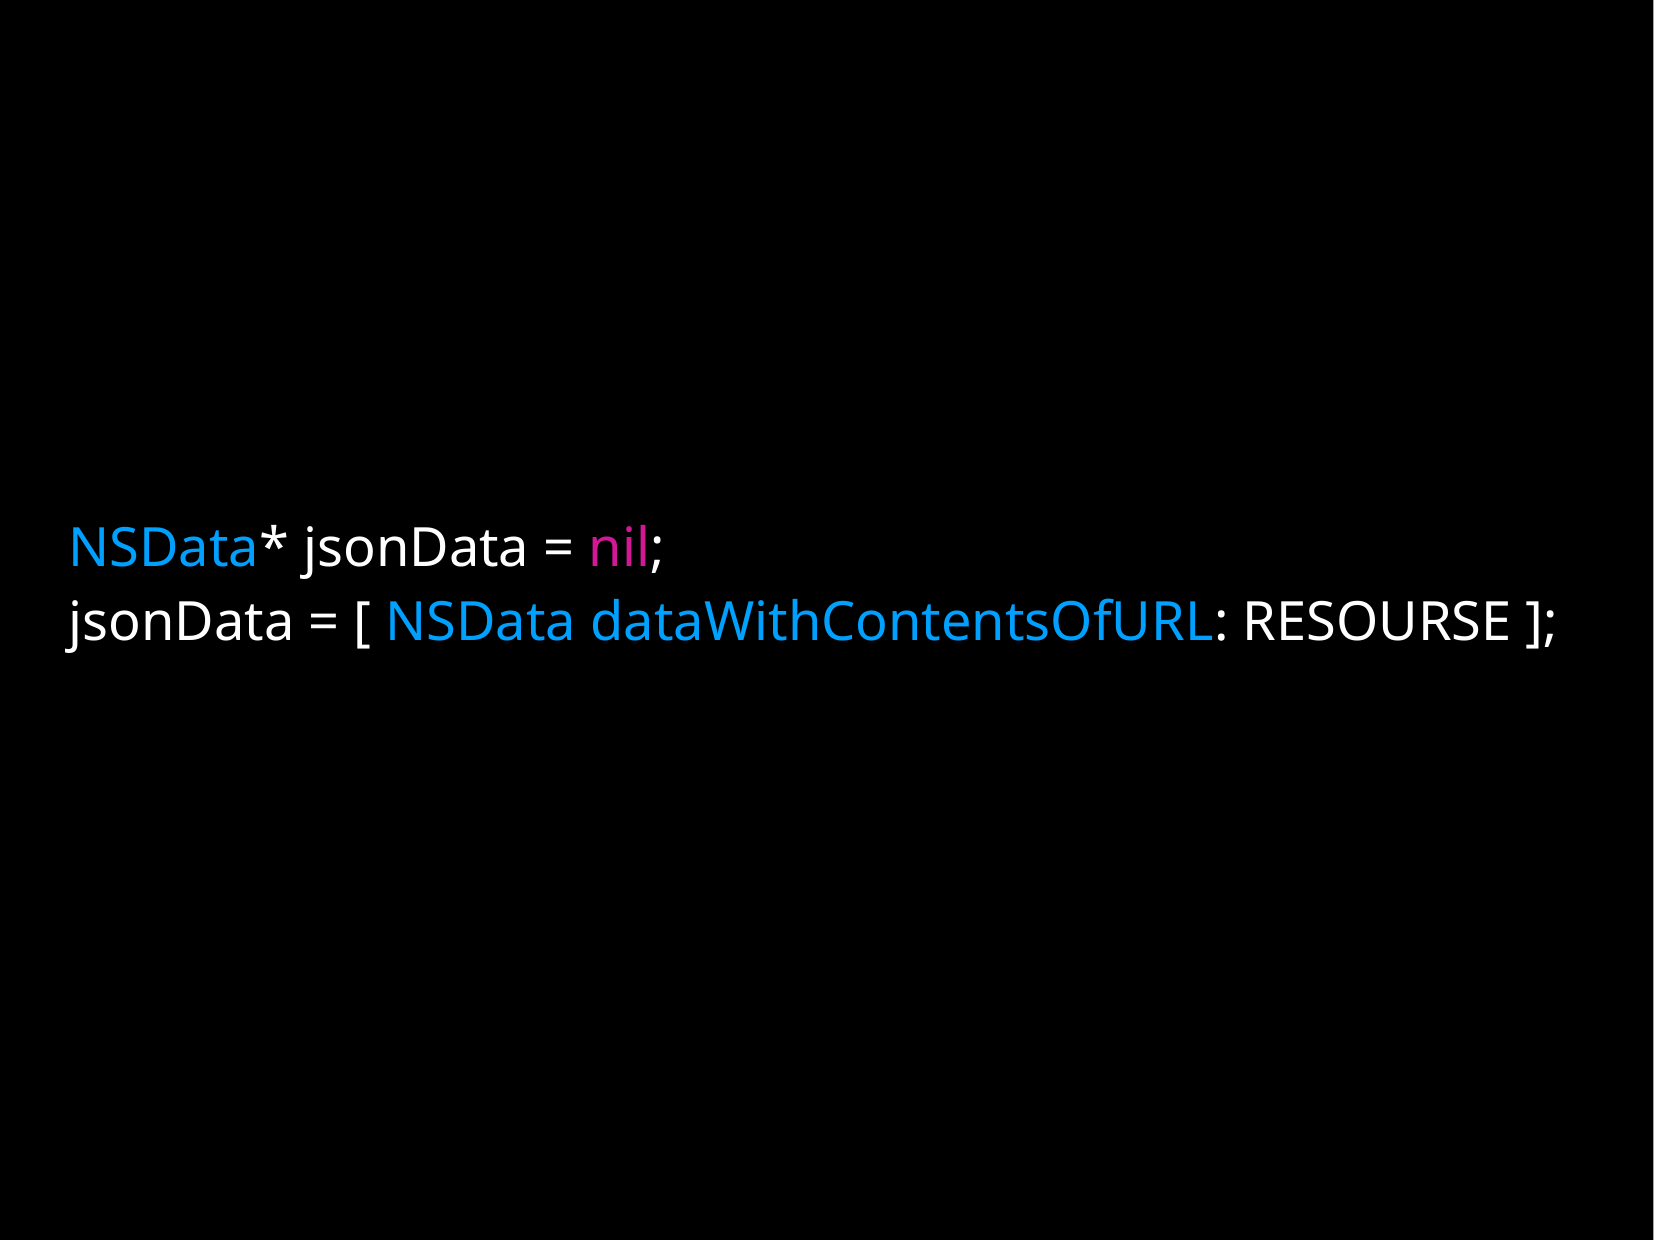

NSData* jsonData = nil;
 jsonData = [ NSData dataWithContentsOfURL: RESOURSE ];